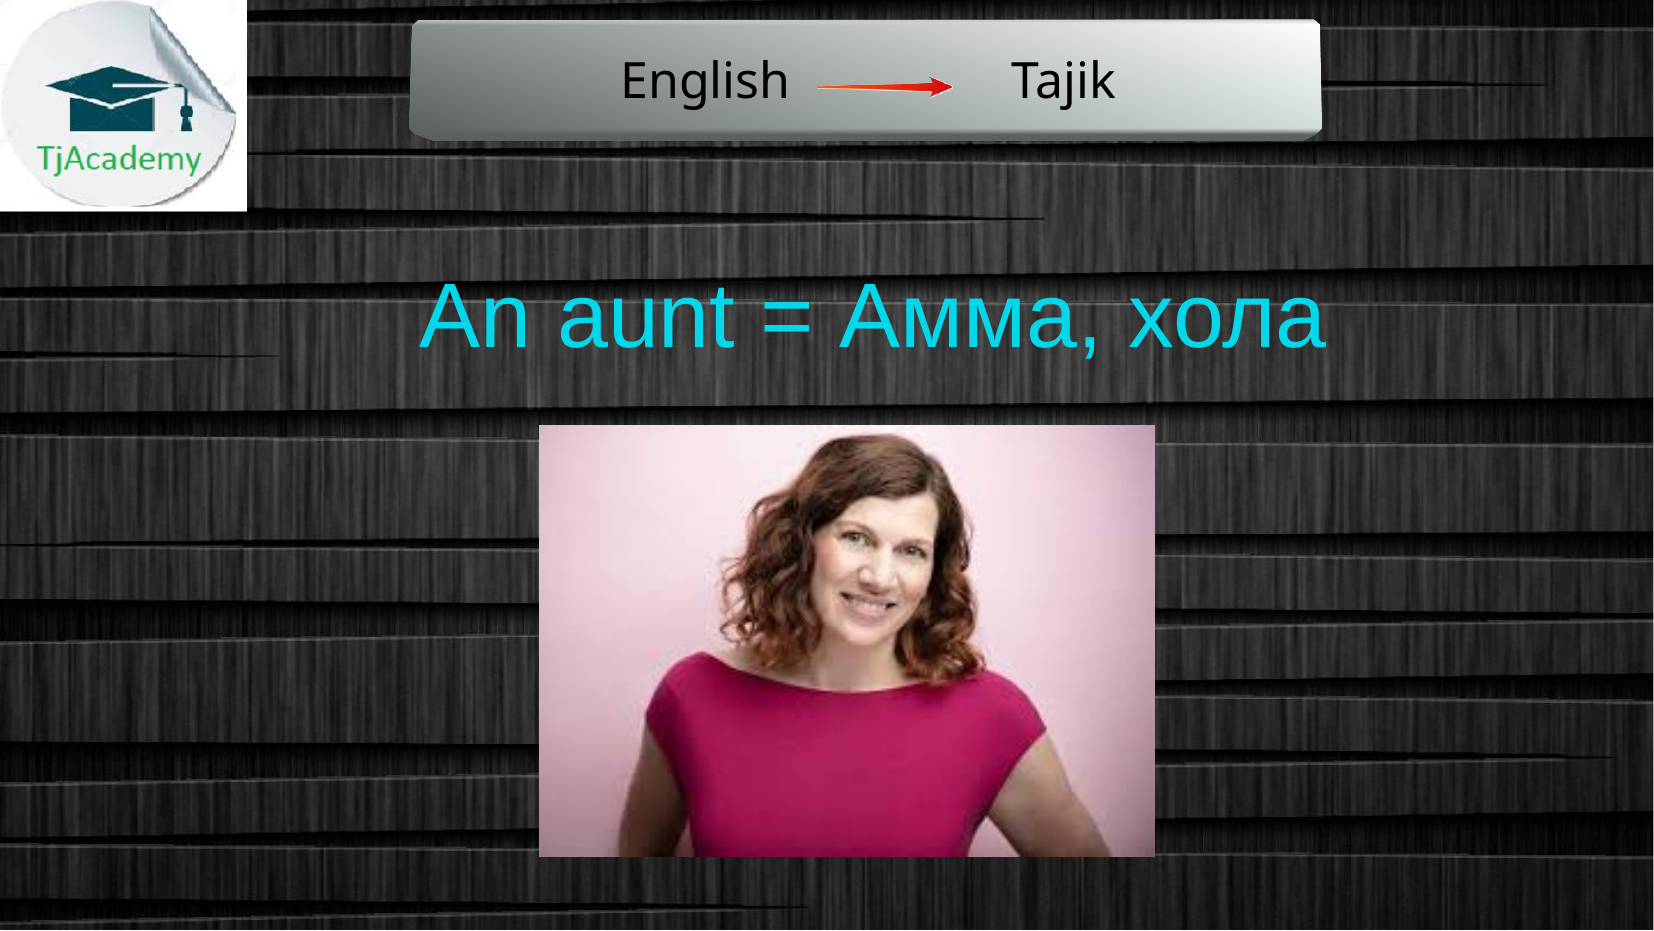

English Tajik
An aunt = Амма, хола
#